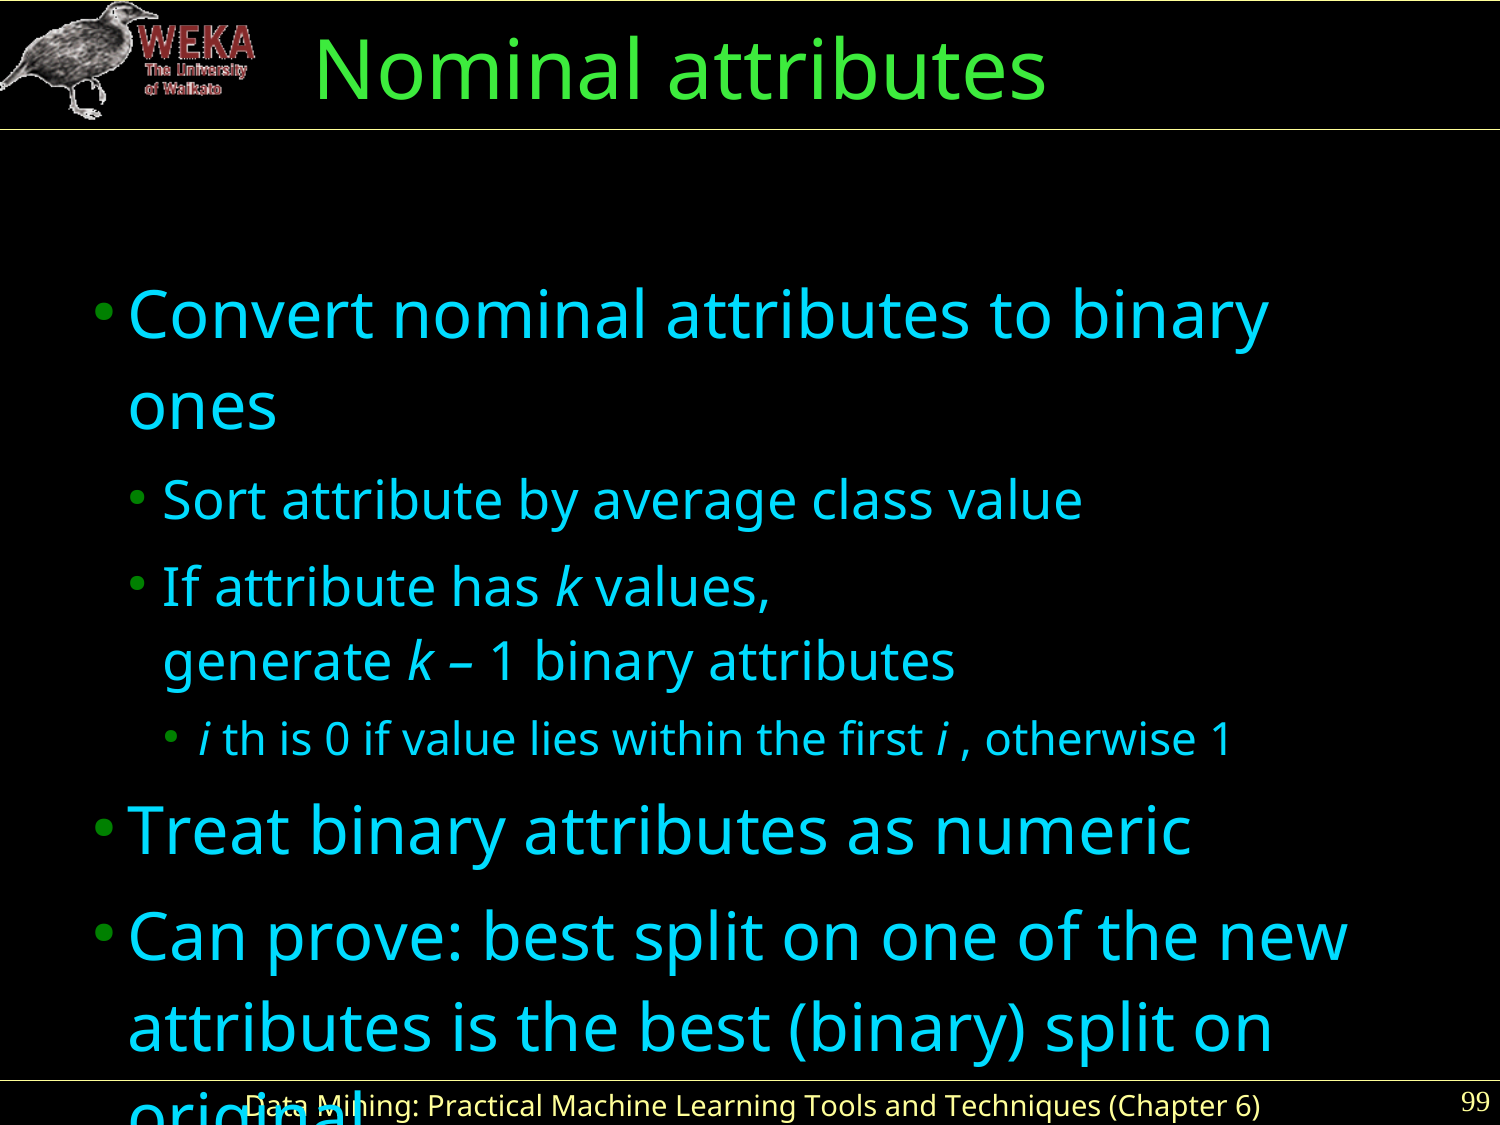

# Nominal attributes
Convert nominal attributes to binary ones
Sort attribute by average class value
If attribute has k values,
generate k – 1 binary attributes
i th is 0 if value lies within the first i , otherwise 1
Treat binary attributes as numeric
Can prove: best split on one of the new attributes is the best (binary) split on original
Data Mining: Practical Machine Learning Tools and Techniques (Chapter 6)
99